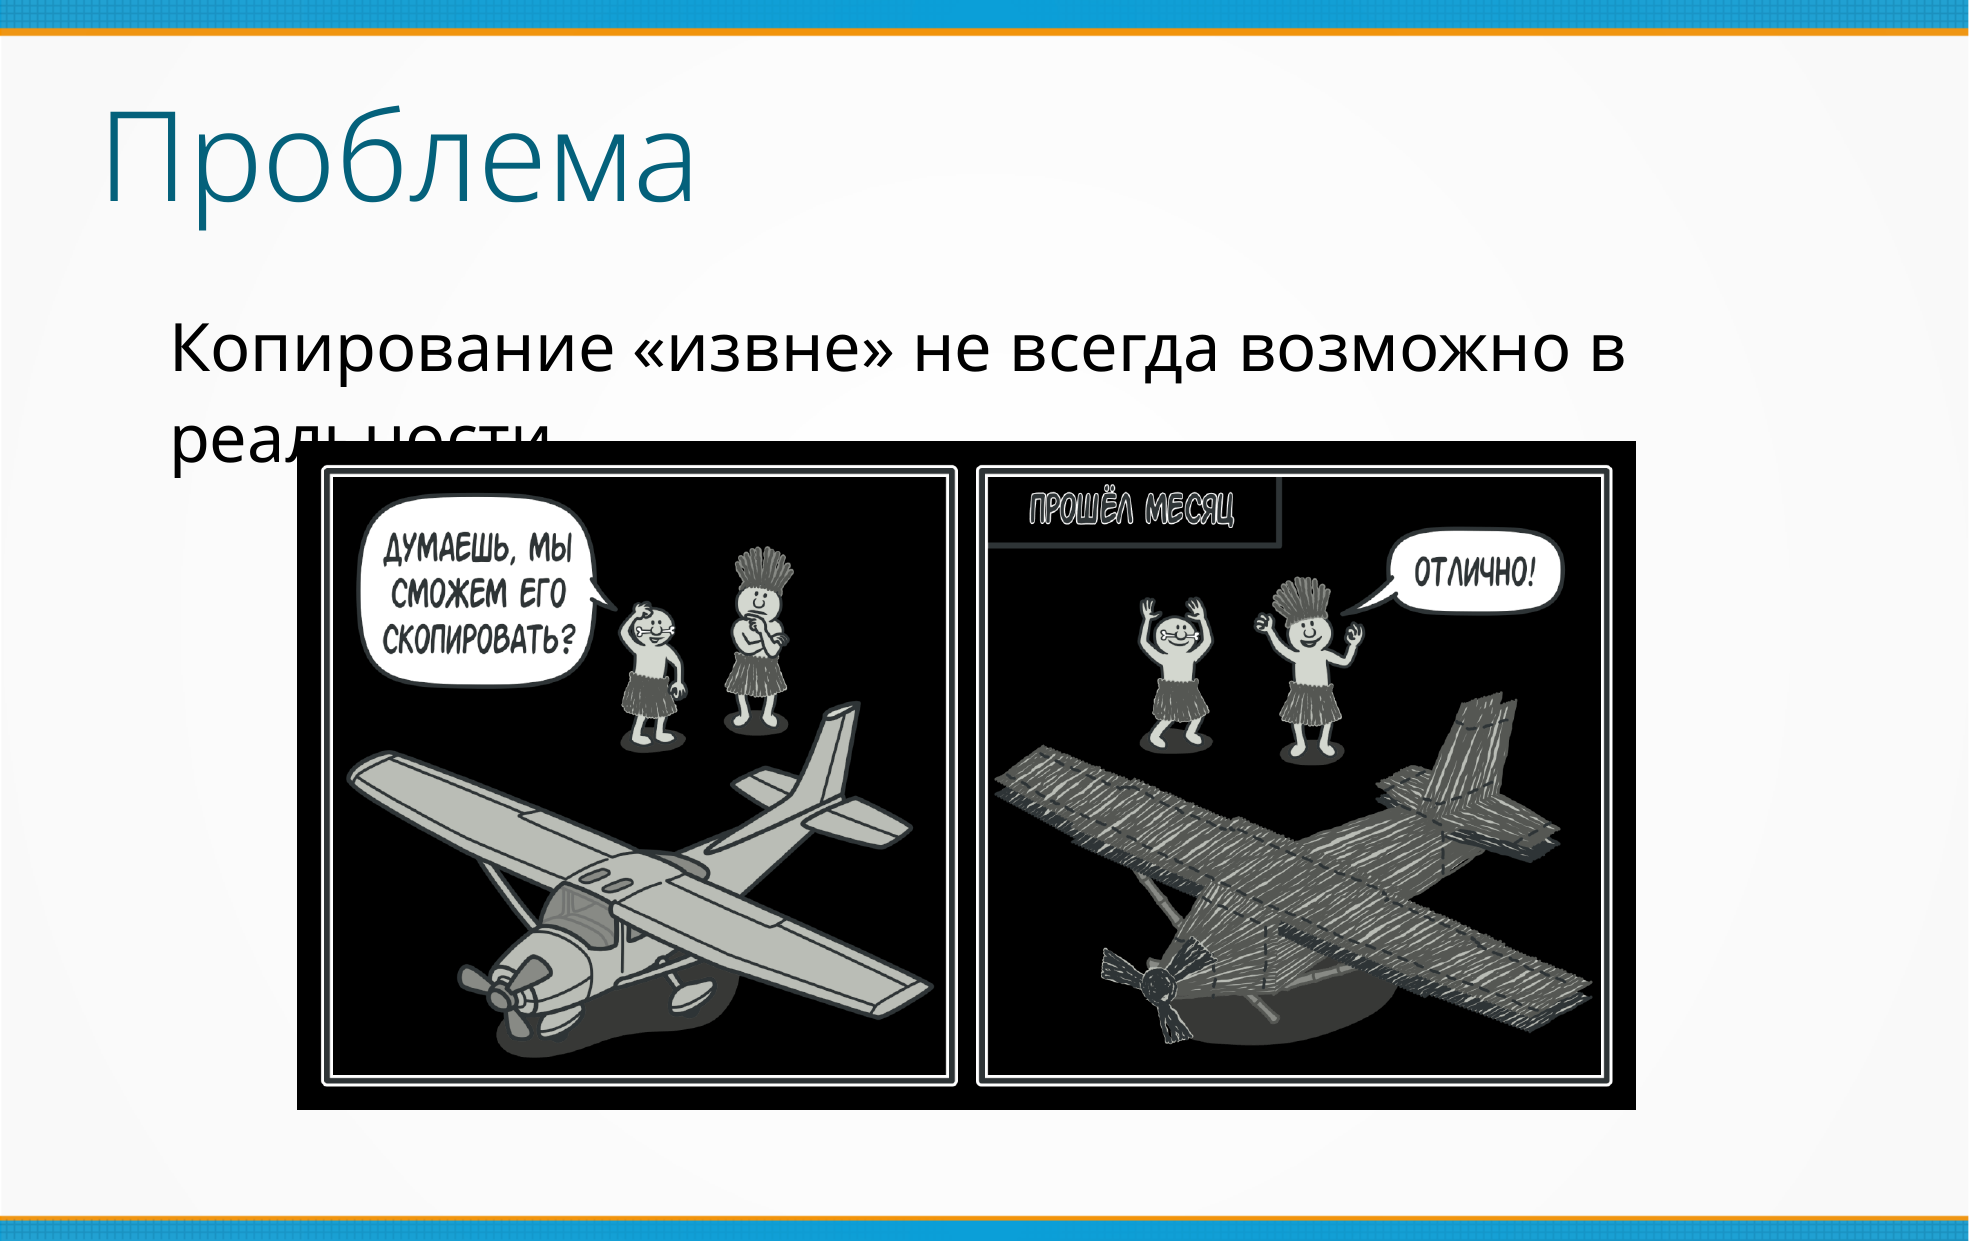

# Проблема
Копирование «извне» не всегда возможно в реальности.